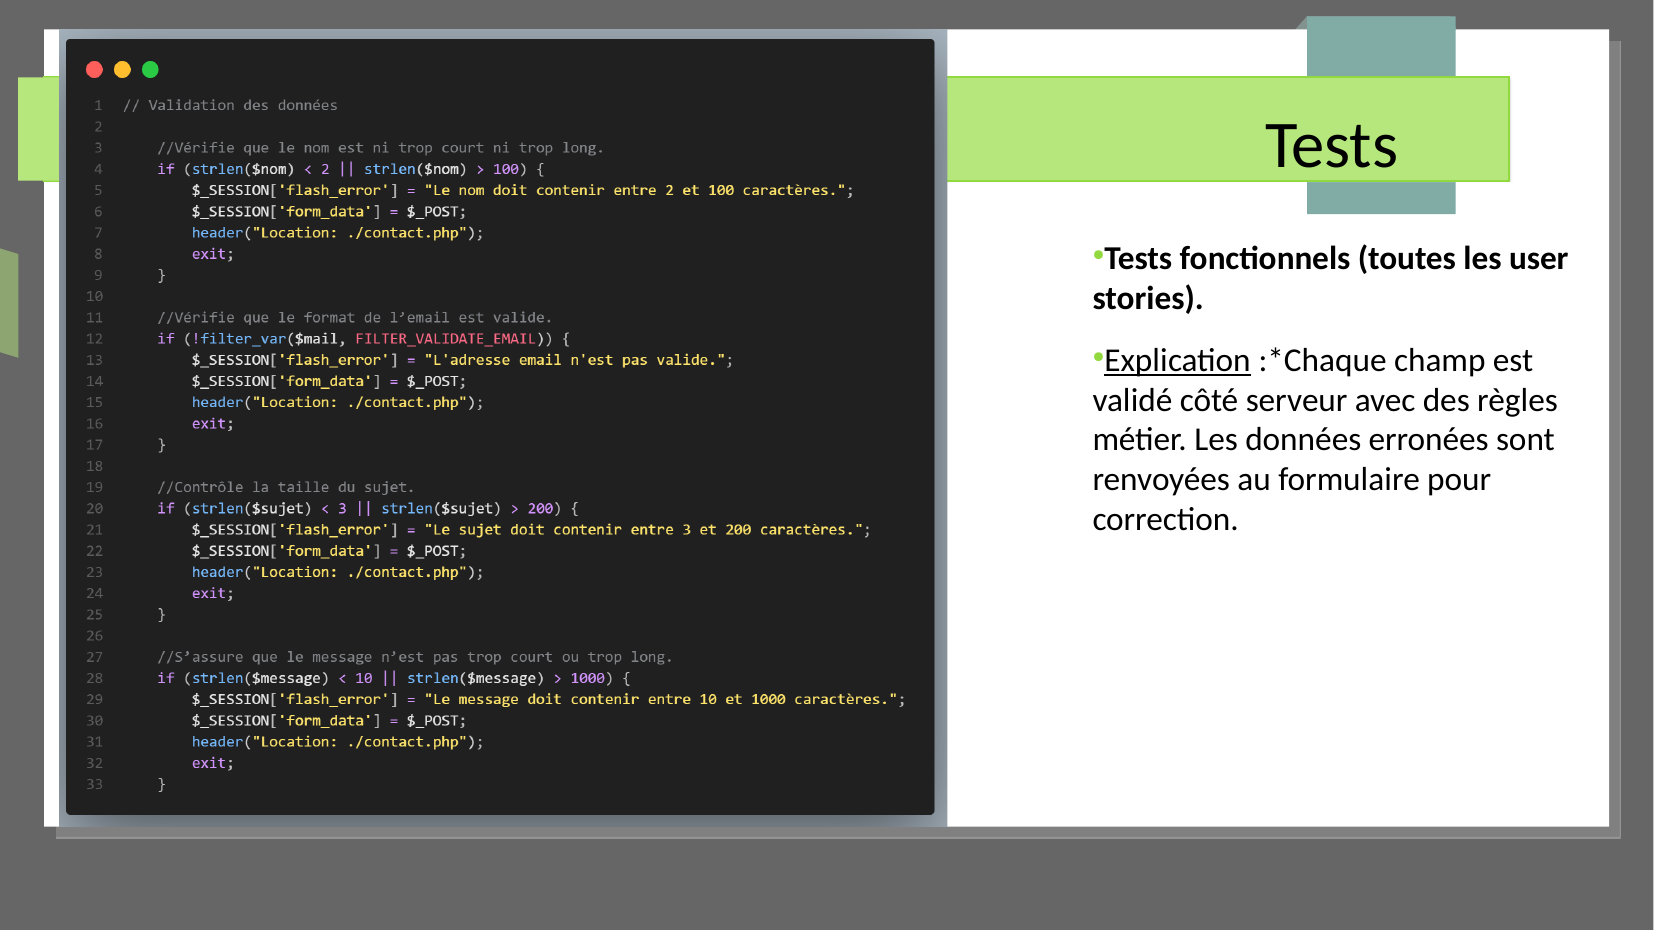

# Tests
Tests fonctionnels (toutes les user stories).
Explication :*Chaque champ est validé côté serveur avec des règles métier. Les données erronées sont renvoyées au formulaire pour correction.